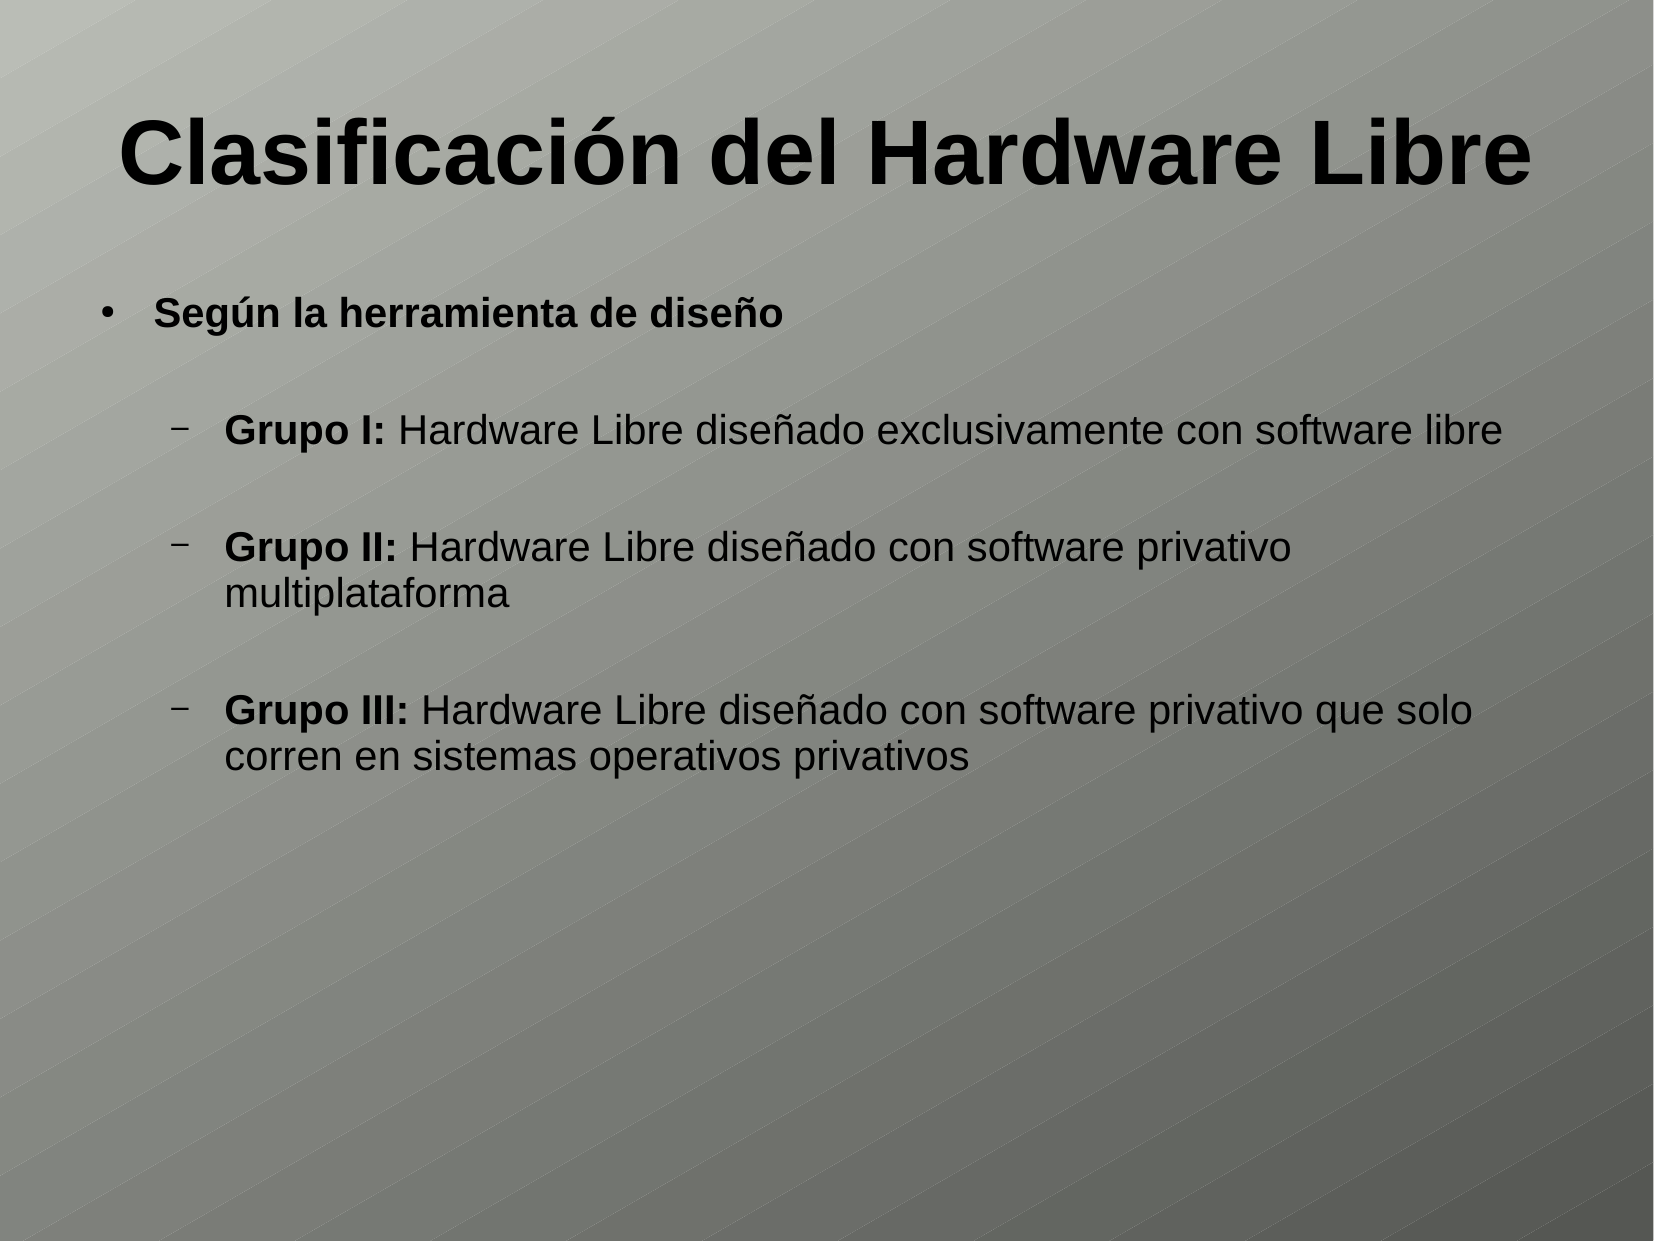

# Clasificación del Hardware Libre
Según la herramienta de diseño
Grupo I: Hardware Libre diseñado exclusivamente con software libre
Grupo II: Hardware Libre diseñado con software privativo multiplataforma
Grupo III: Hardware Libre diseñado con software privativo que solo corren en sistemas operativos privativos